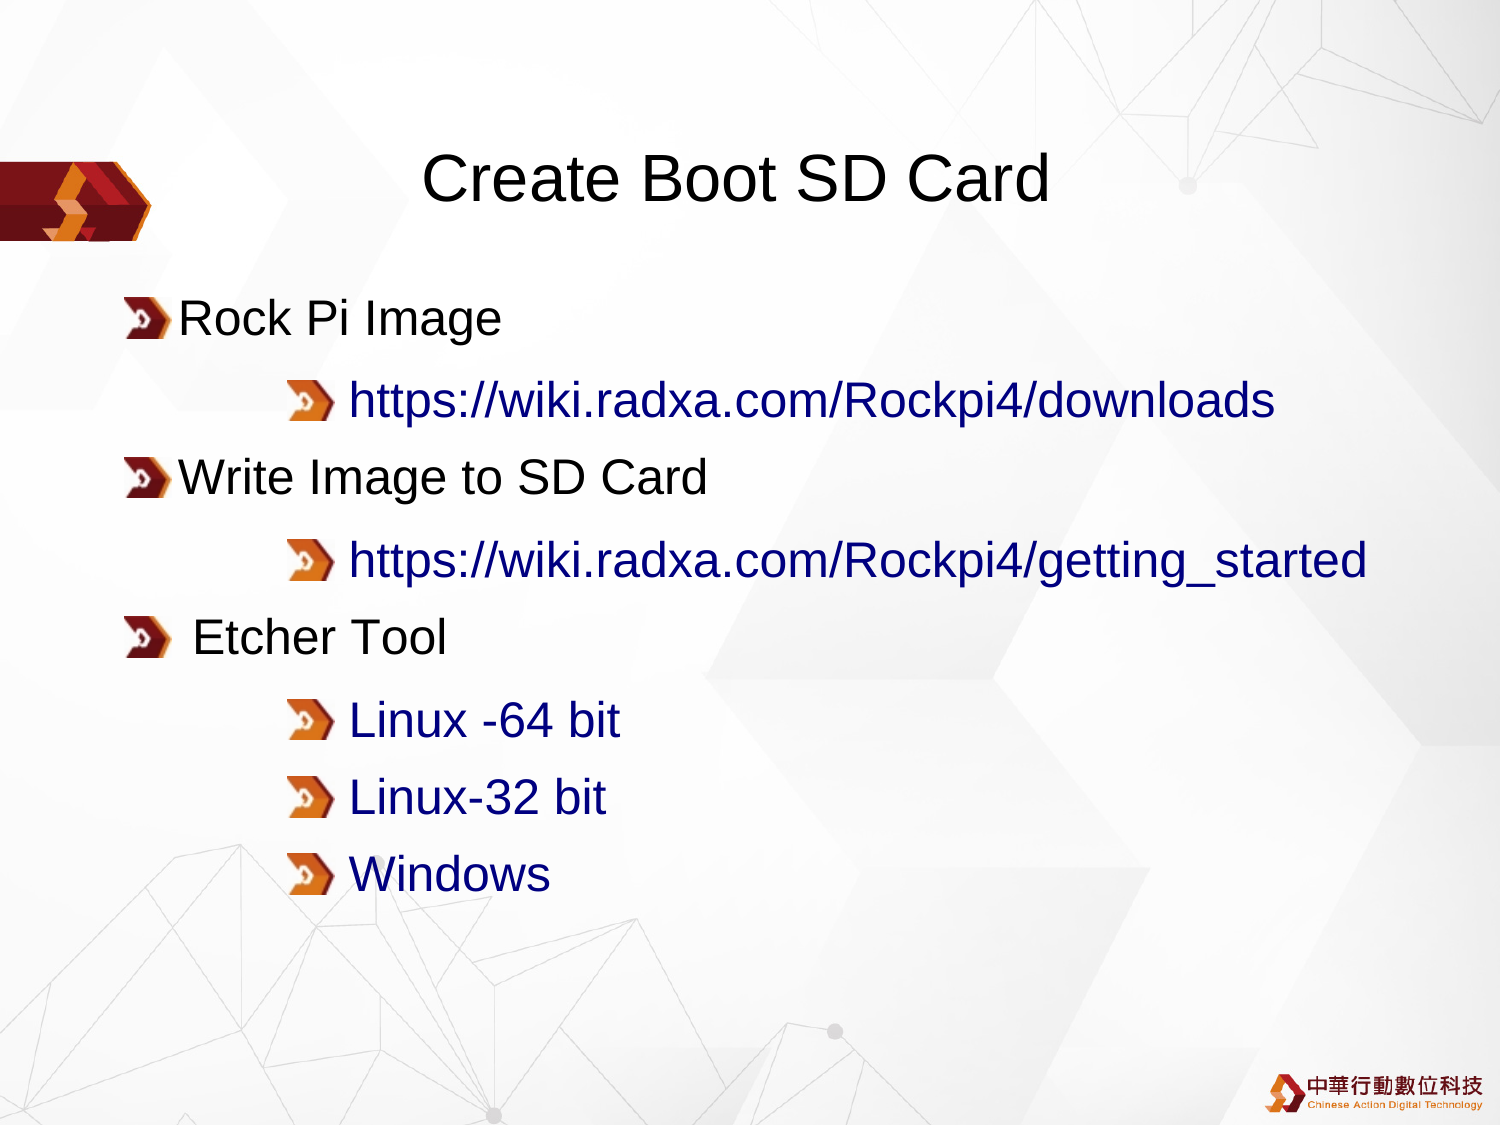

# Create Boot SD Card
Rock Pi Image
 https://wiki.radxa.com/Rockpi4/downloads
Write Image to SD Card
 https://wiki.radxa.com/Rockpi4/getting_started
 Etcher Tool
 Linux -64 bit
 Linux-32 bit
 Windows